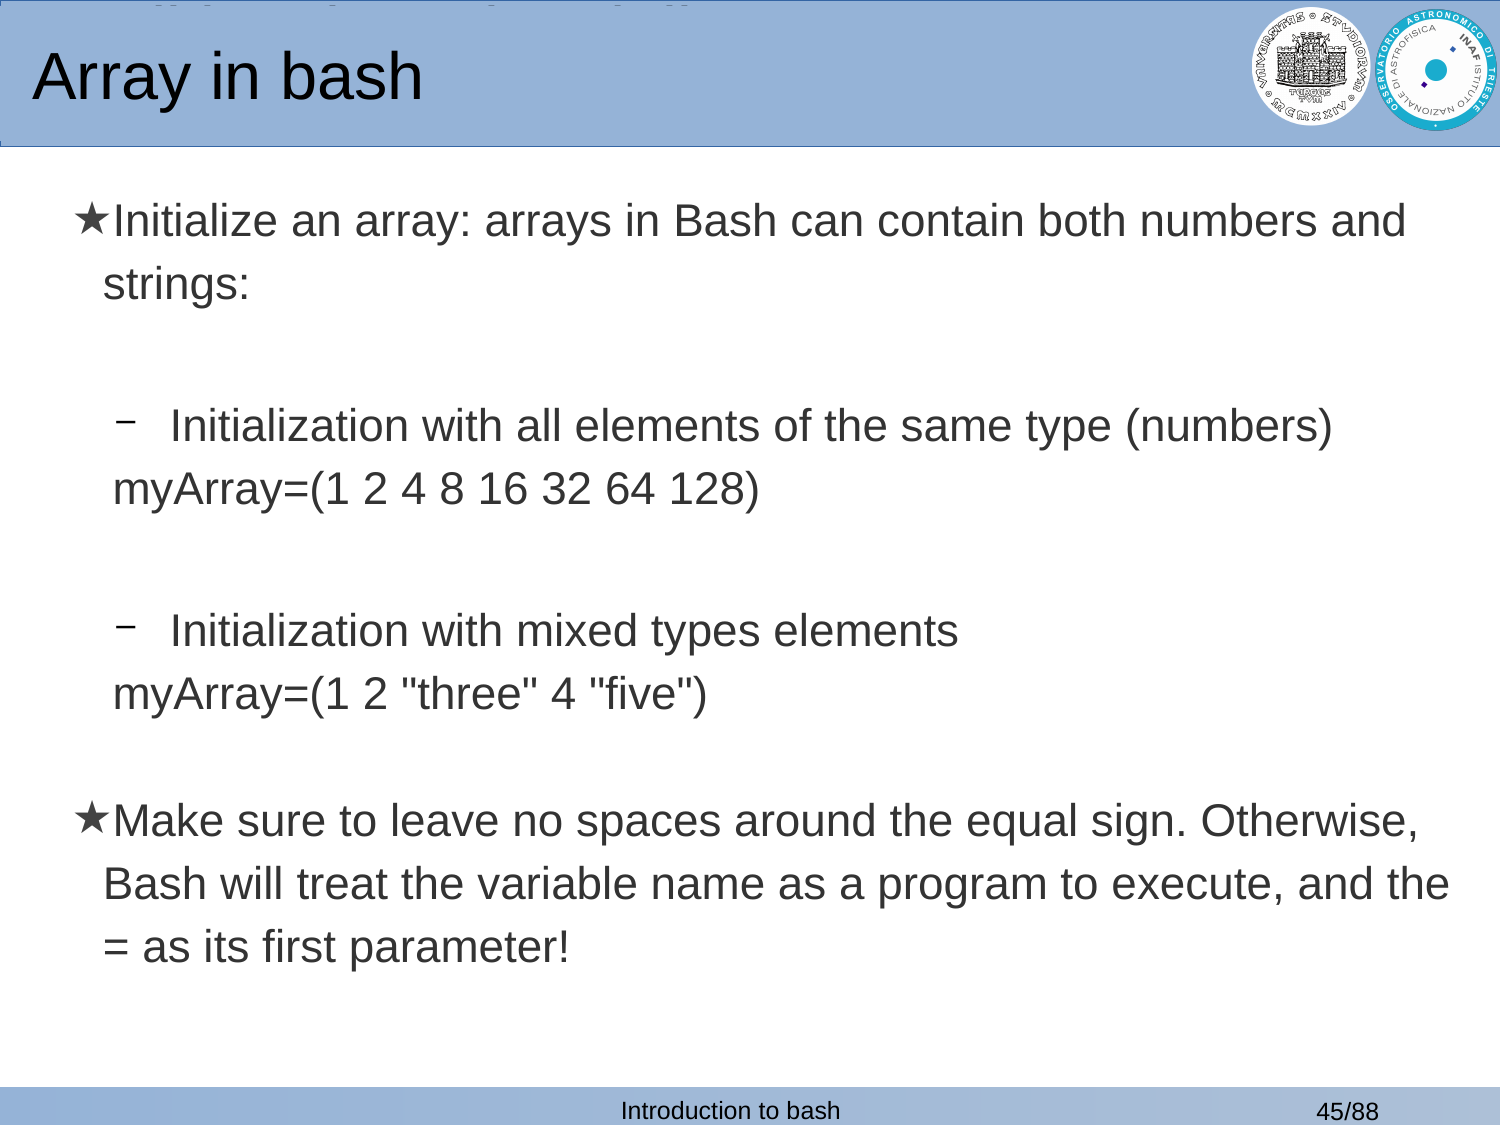

# Traditional service delivery
Array in bash
Initialize an array: arrays in Bash can contain both numbers and strings:
Initialization with all elements of the same type (numbers)
myArray=(1 2 4 8 16 32 64 128)
Initialization with mixed types elements
myArray=(1 2 "three" 4 "five")
Make sure to leave no spaces around the equal sign. Otherwise, Bash will treat the variable name as a program to execute, and the = as its first parameter!